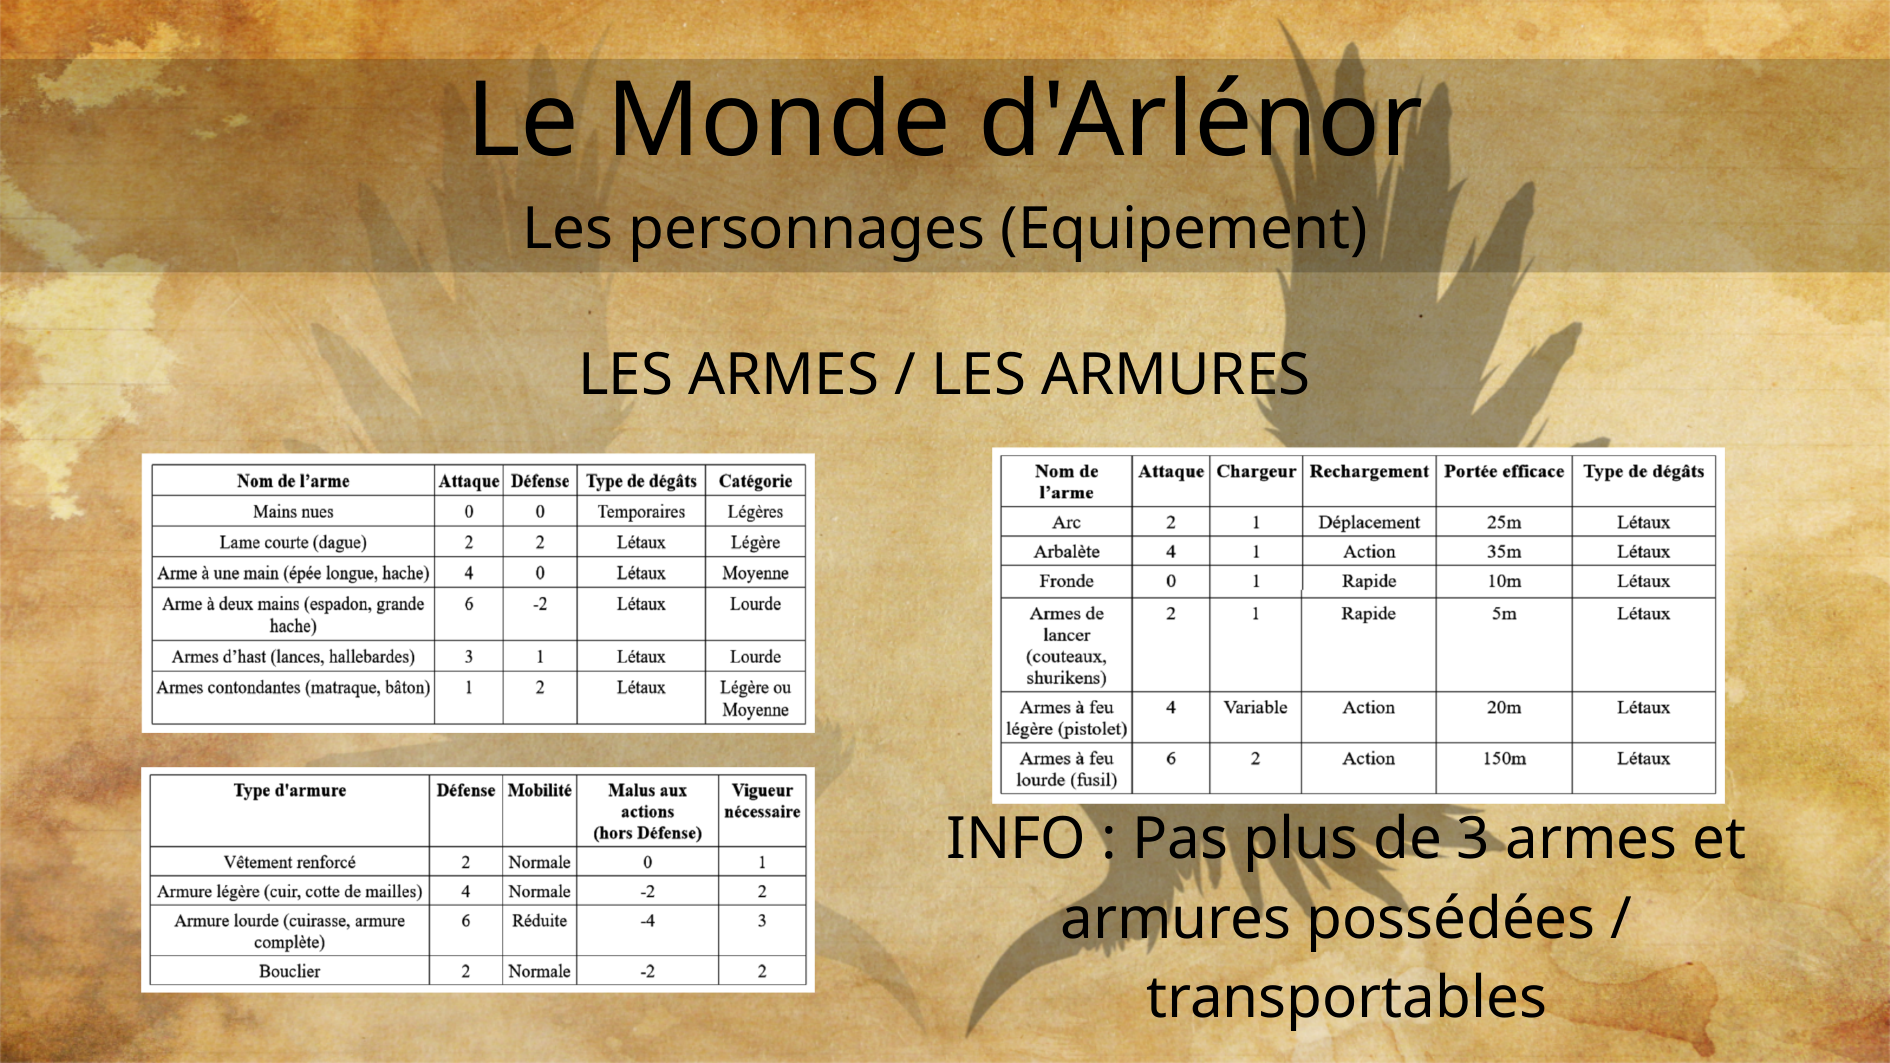

# Le Monde d'Arlénor Les personnages (Equipement)
LES ARMES / LES ARMURES
INFO : Pas plus de 3 armes et armures possédées / transportables